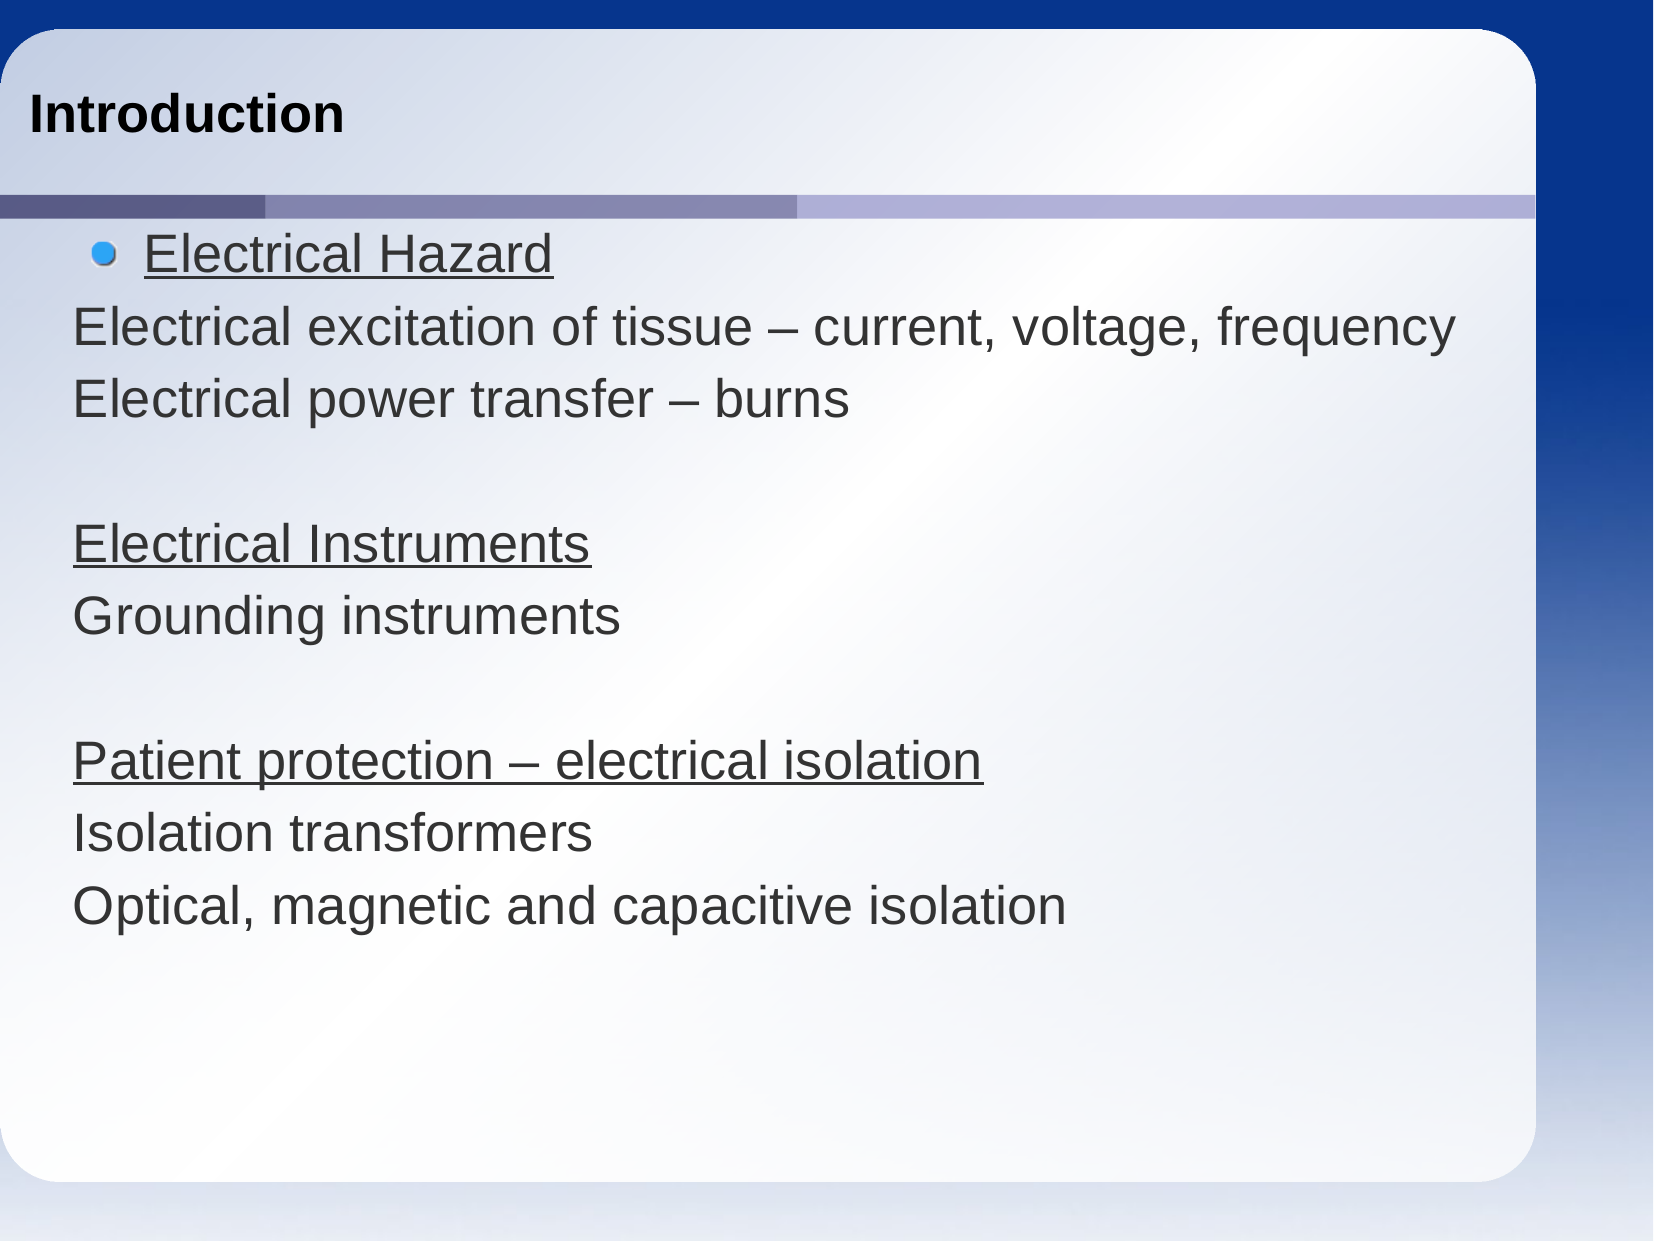

# Introduction
Electrical Hazard
Electrical excitation of tissue – current, voltage, frequency
Electrical power transfer – burns
Electrical Instruments
Grounding instruments
Patient protection – electrical isolation
Isolation transformers
Optical, magnetic and capacitive isolation